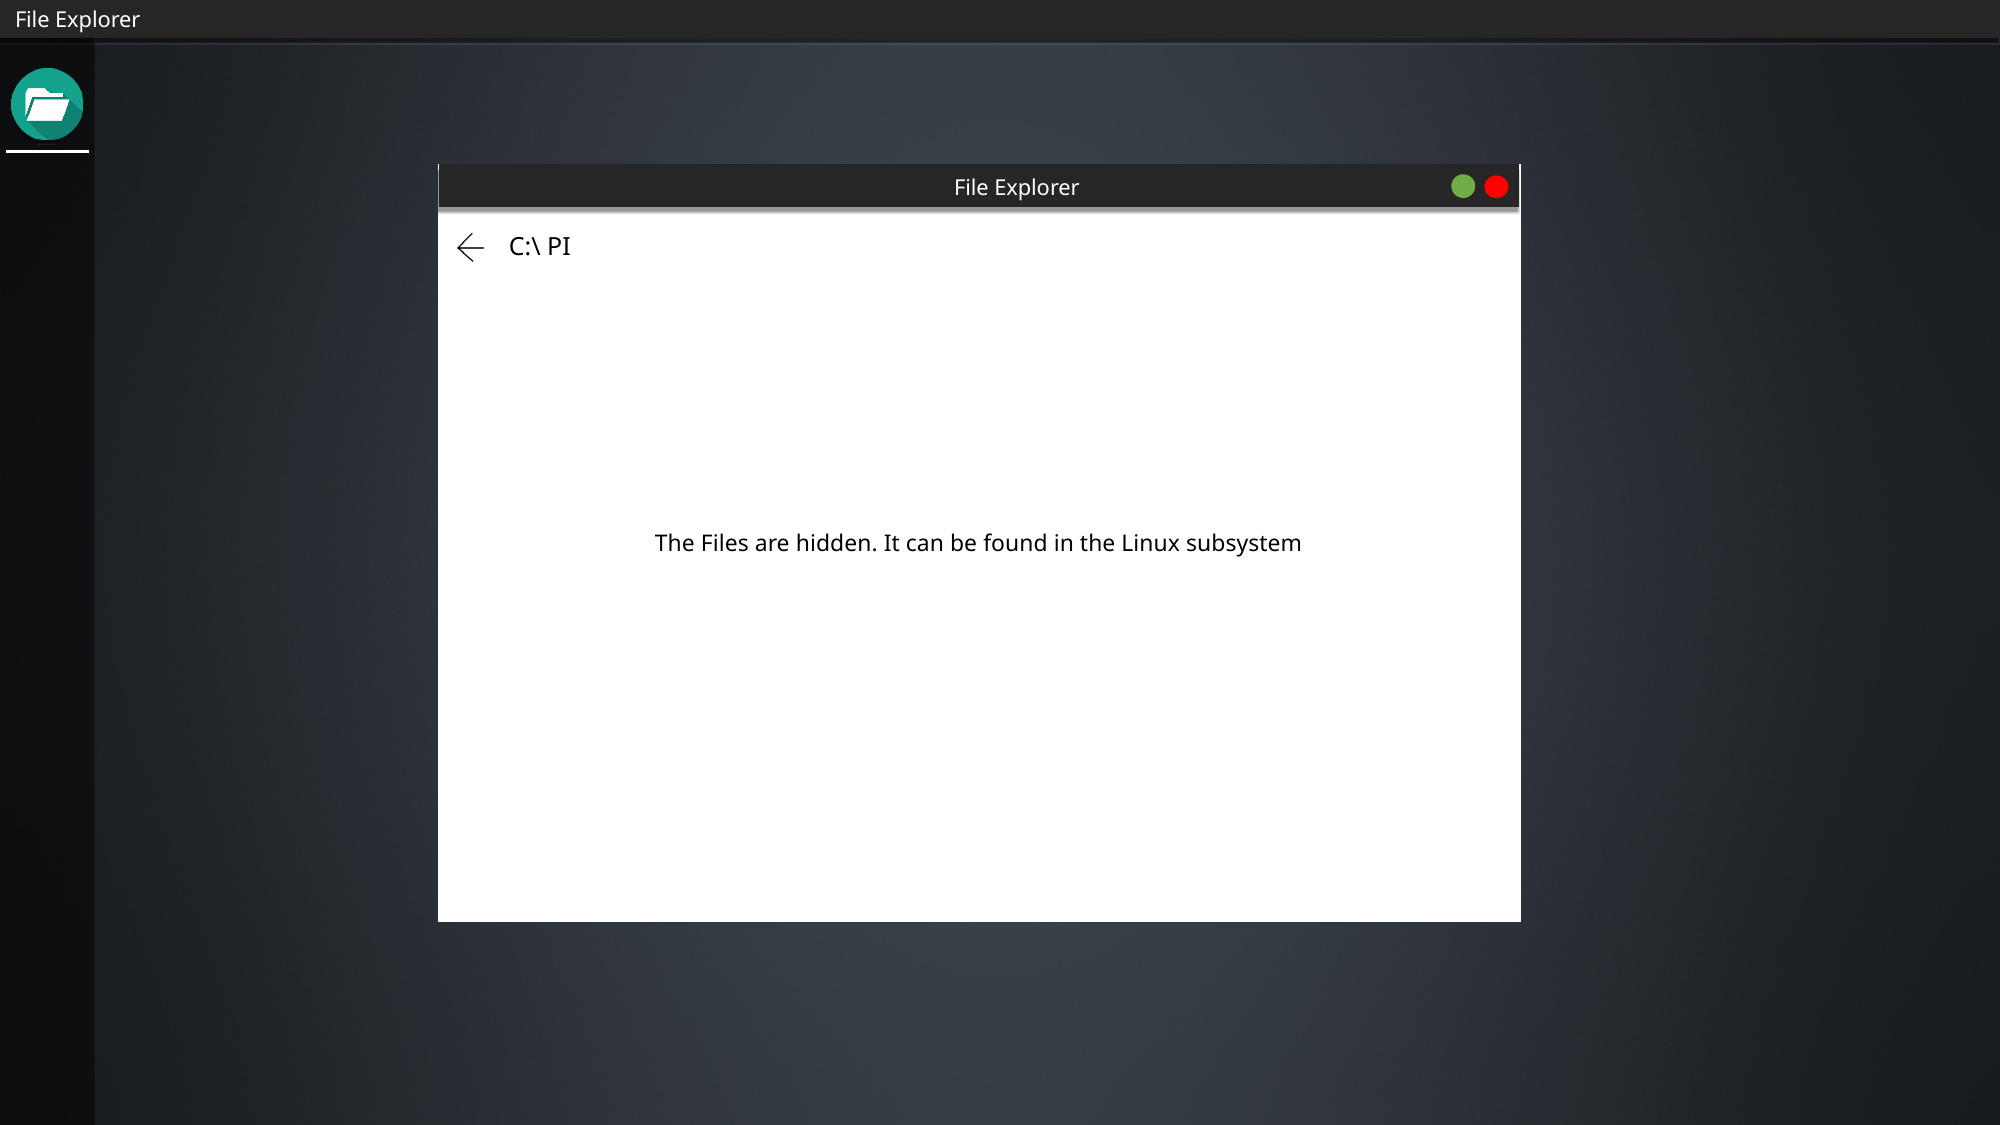

File Explorer
The Files are hidden. It can be found in the Linux subsystem
File Explorer
C:\ PI